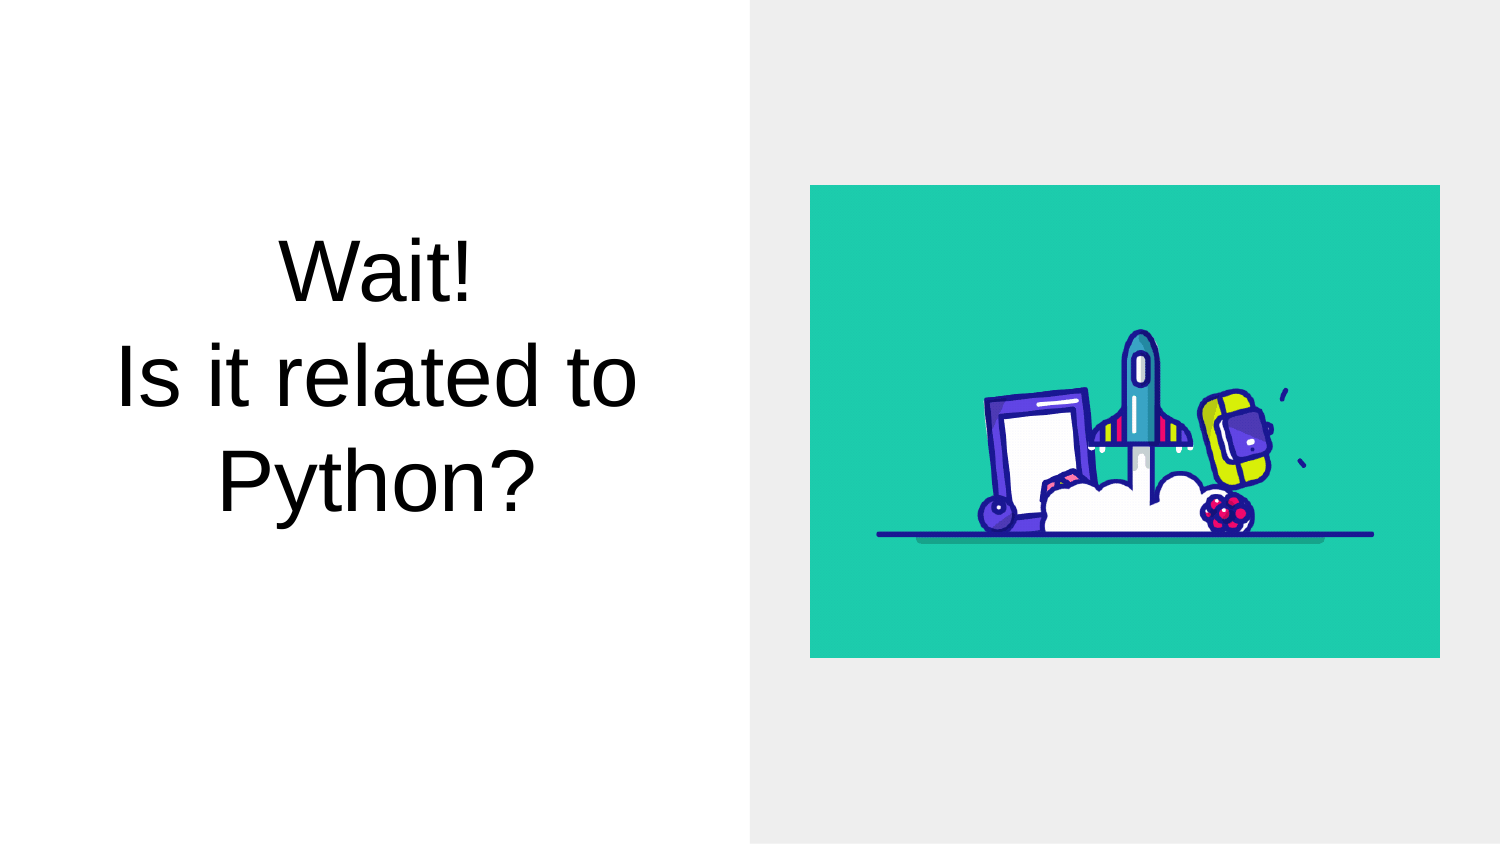

# Wait! Is it related to Python?